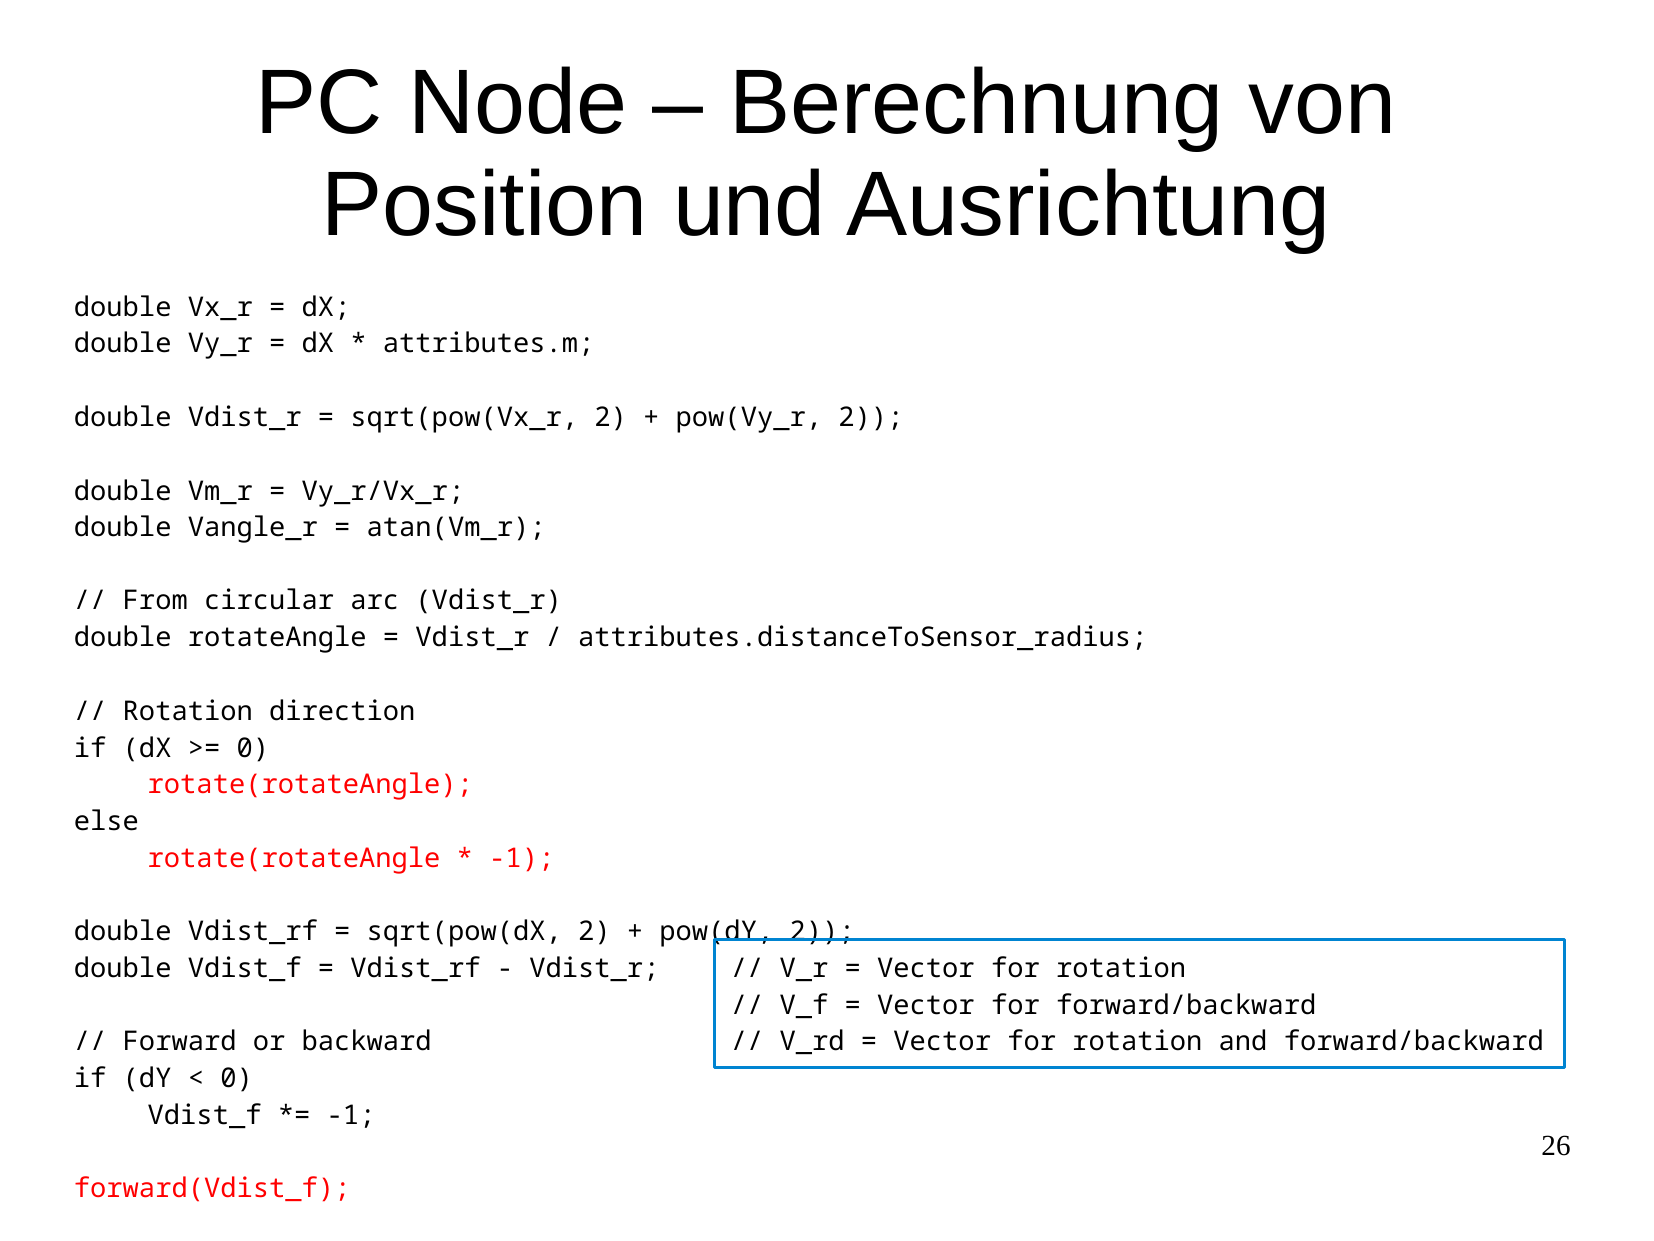

# PC Node – Berechnung von Position und Ausrichtung
double Vx_r = dX;
double Vy_r = dX * attributes.m;
double Vdist_r = sqrt(pow(Vx_r, 2) + pow(Vy_r, 2));
double Vm_r = Vy_r/Vx_r;
double Vangle_r = atan(Vm_r);
// From circular arc (Vdist_r)
double rotateAngle = Vdist_r / attributes.distanceToSensor_radius;
// Rotation direction
if (dX >= 0)
	rotate(rotateAngle);
else
	rotate(rotateAngle * -1);
double Vdist_rf = sqrt(pow(dX, 2) + pow(dY, 2));
double Vdist_f = Vdist_rf - Vdist_r;
// Forward or backward
if (dY < 0)
	Vdist_f *= -1;
forward(Vdist_f);
// V_r = Vector for rotation
// V_f = Vector for forward/backward
// V_rd = Vector for rotation and forward/backward
26